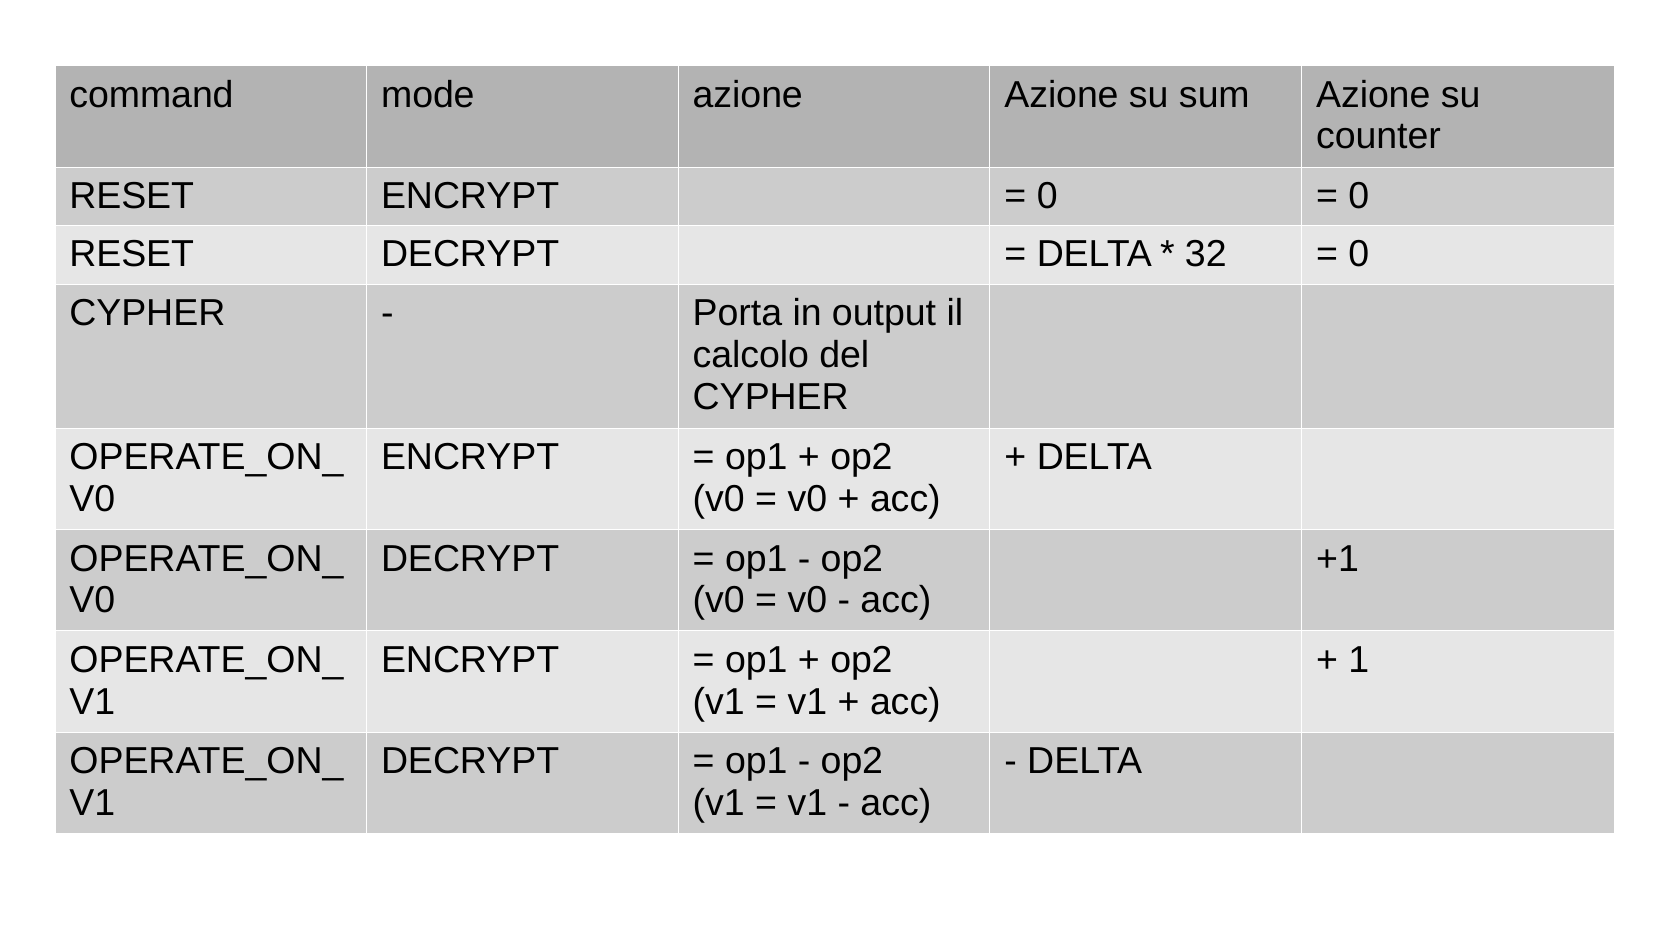

| command | mode | azione | Azione su sum | Azione su counter |
| --- | --- | --- | --- | --- |
| RESET | ENCRYPT | | = 0 | = 0 |
| RESET | DECRYPT | | = DELTA \* 32 | = 0 |
| CYPHER | - | Porta in output il calcolo del CYPHER | | |
| OPERATE\_ON\_V0 | ENCRYPT | = op1 + op2 (v0 = v0 + acc) | + DELTA | |
| OPERATE\_ON\_V0 | DECRYPT | = op1 - op2 (v0 = v0 - acc) | | +1 |
| OPERATE\_ON\_V1 | ENCRYPT | = op1 + op2 (v1 = v1 + acc) | | + 1 |
| OPERATE\_ON\_V1 | DECRYPT | = op1 - op2 (v1 = v1 - acc) | - DELTA | |